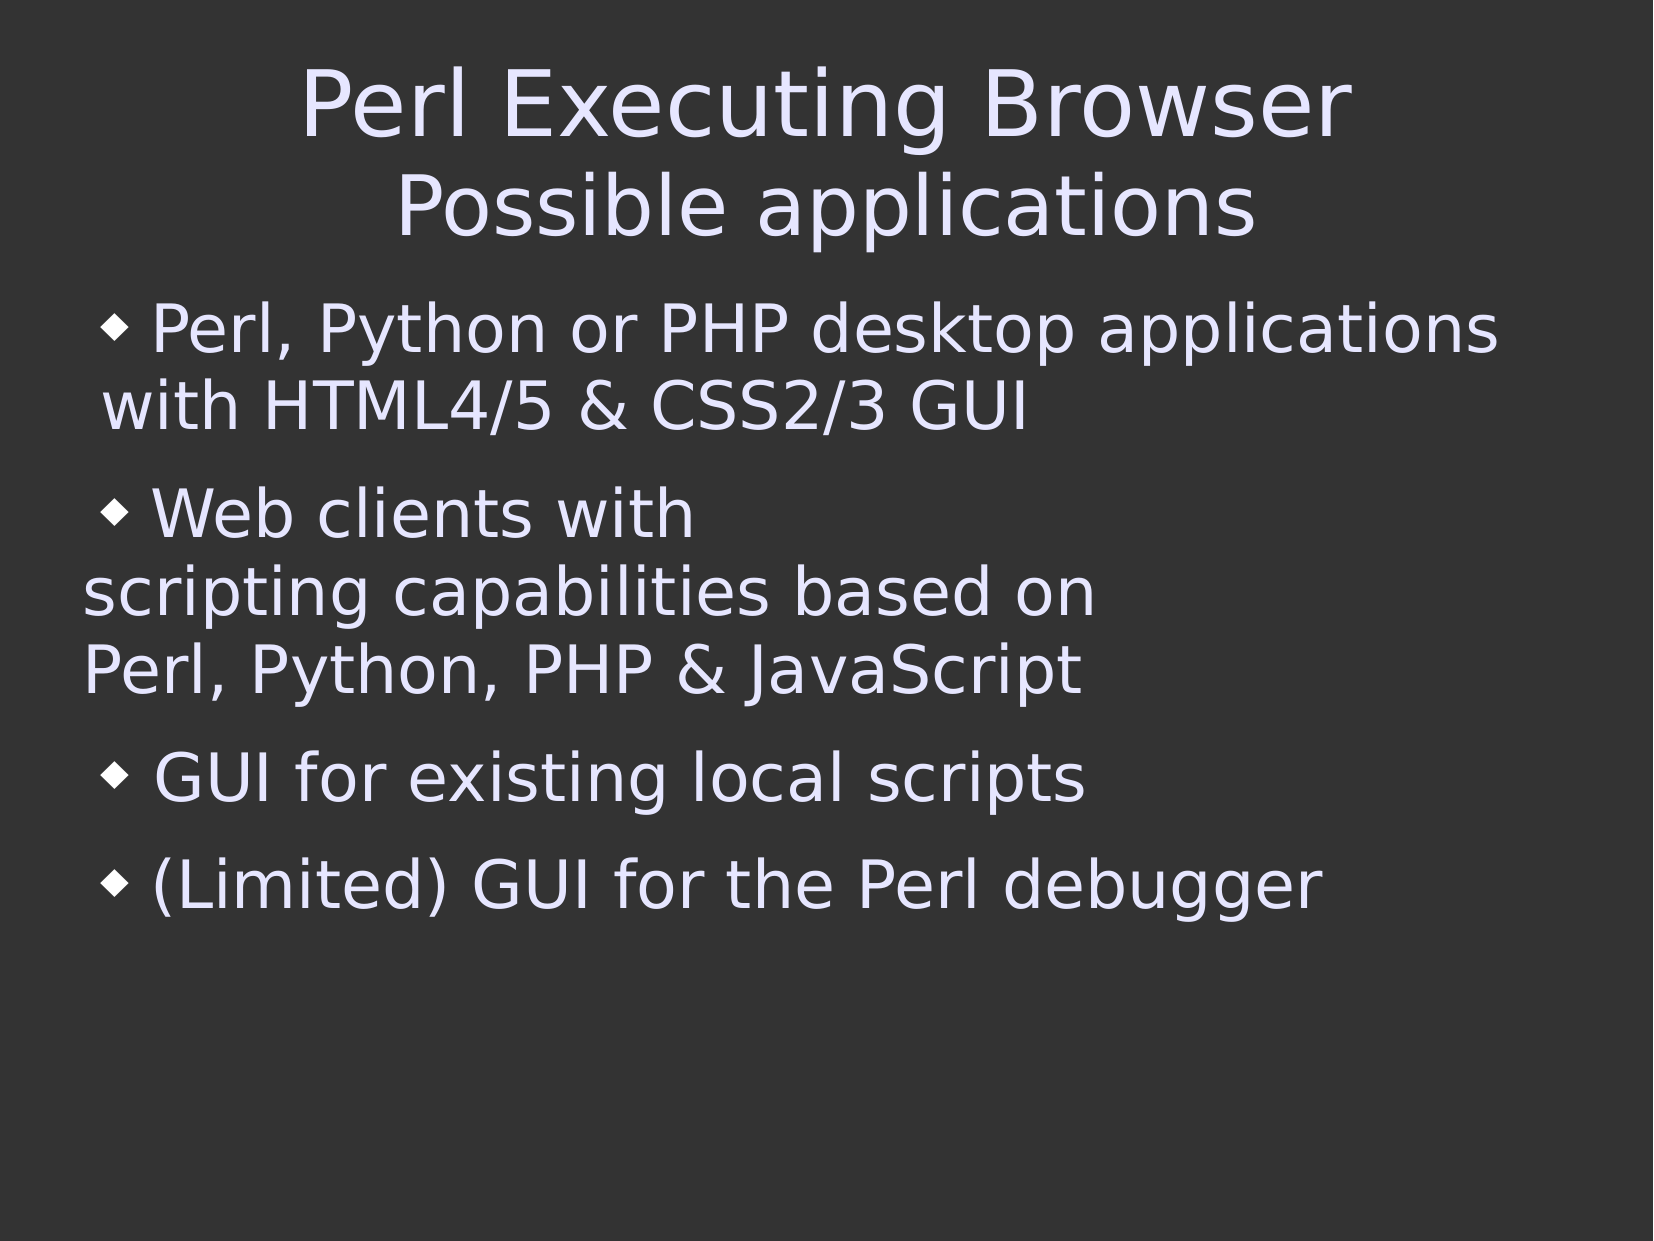

# Perl Executing Browser Possible applications
 Perl, Python or PHP desktop applications with HTML4/5 & CSS2/3 GUI
 Web clients with
scripting capabilities based on
Perl, Python, PHP & JavaScript
GUI for existing local scripts
 (Limited) GUI for the Perl debugger